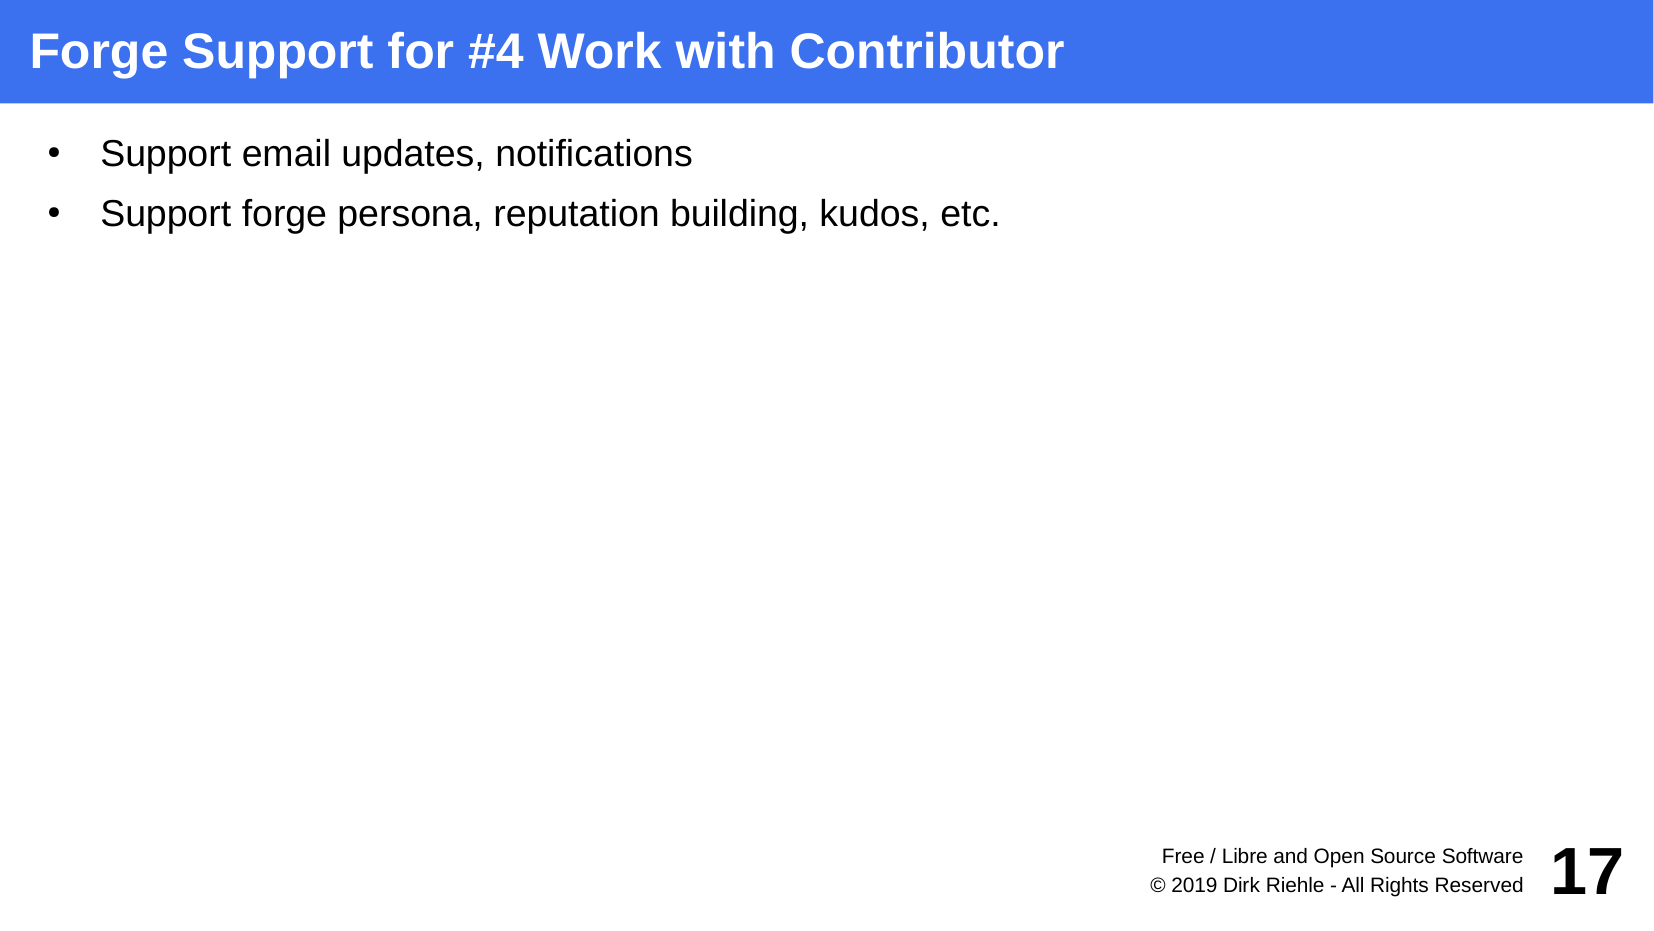

# Forge Support for #4 Work with Contributor
Support email updates, notifications
Support forge persona, reputation building, kudos, etc.
Free / Libre and Open Source Software
17
© 2019 Dirk Riehle - All Rights Reserved